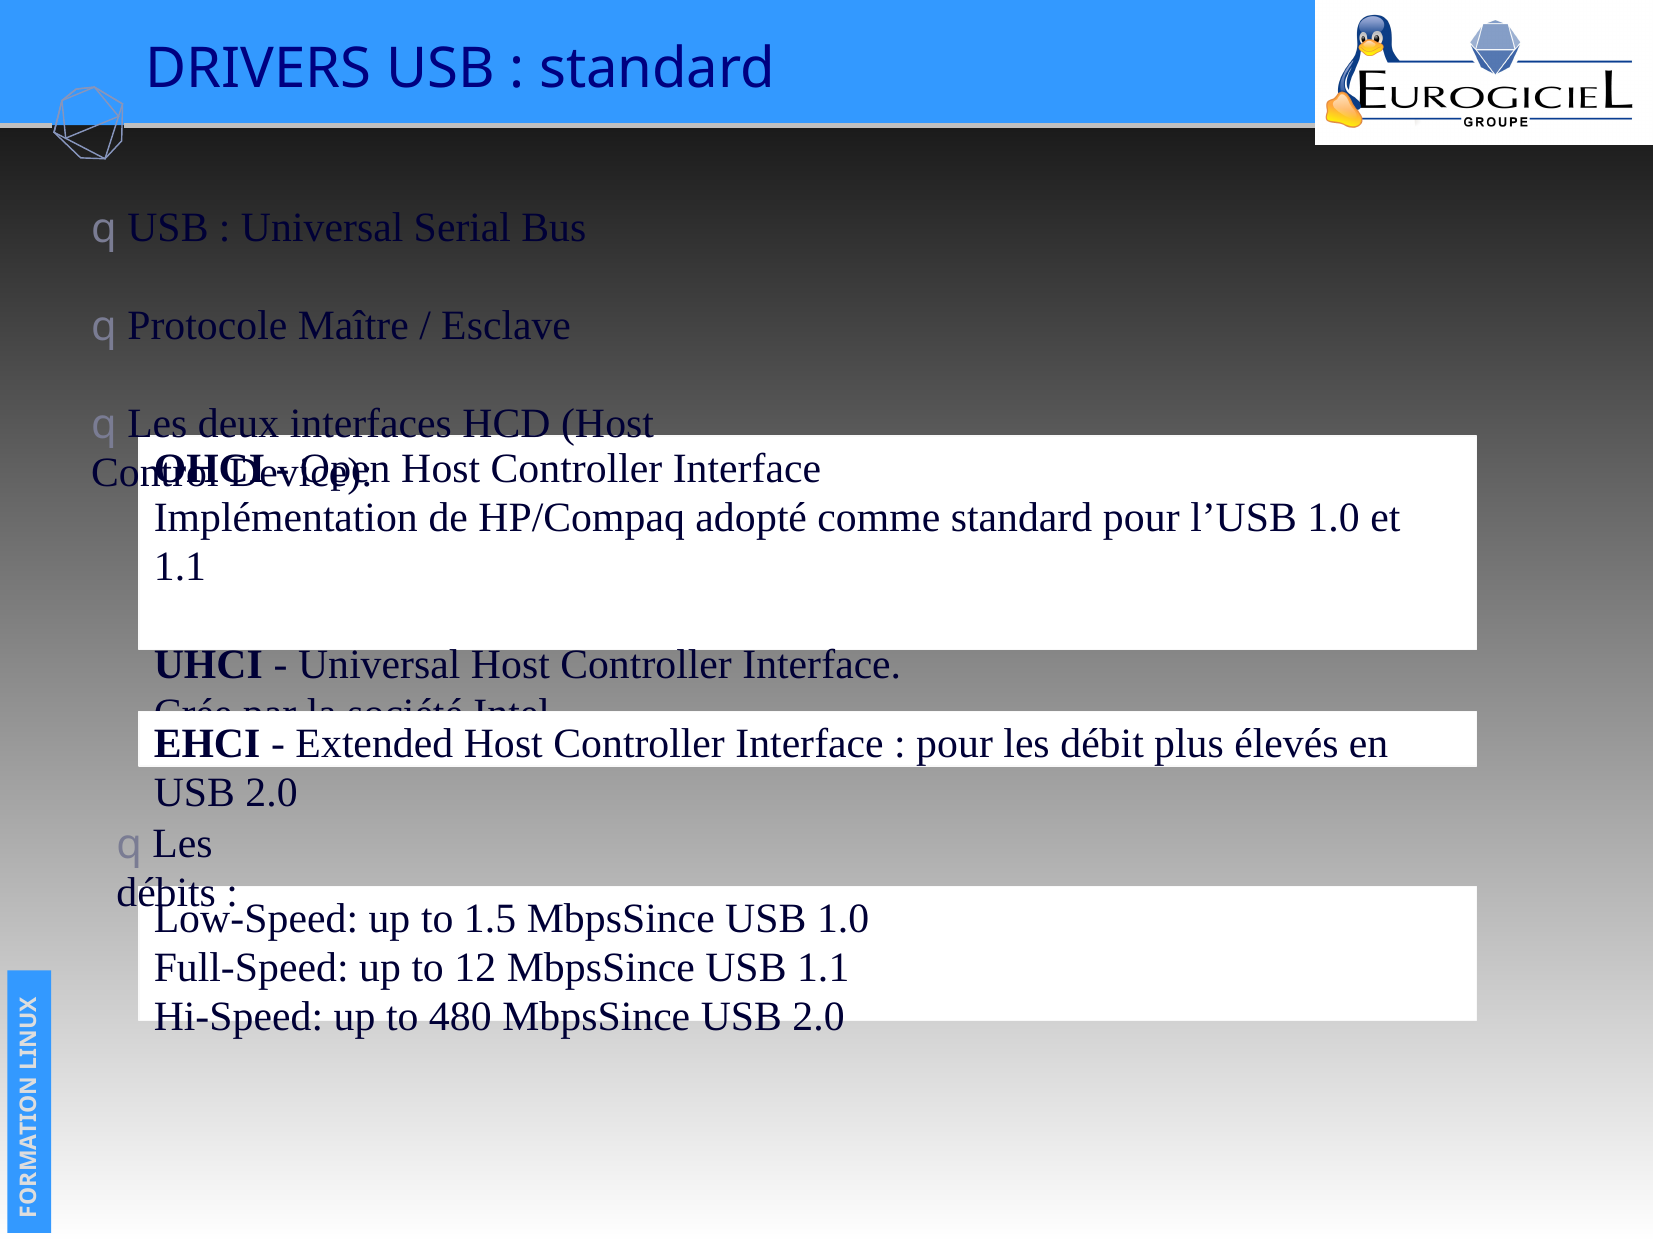

# DRIVERS USB : standard
 USB : Universal Serial Bus
 Protocole Maître / Esclave
 Les deux interfaces HCD (Host Control Device):
OHCI - Open Host Controller Interface
Implémentation de HP/Compaq adopté comme standard pour l’USB 1.0 et 1.1
UHCI - Universal Host Controller Interface.
Crée par la société Intel
EHCI - Extended Host Controller Interface : pour les débit plus élevés en USB 2.0
 Les débits :
Low-Speed: up to 1.5 MbpsSince USB 1.0
Full-Speed: up to 12 MbpsSince USB 1.1
Hi-Speed: up to 480 MbpsSince USB 2.0